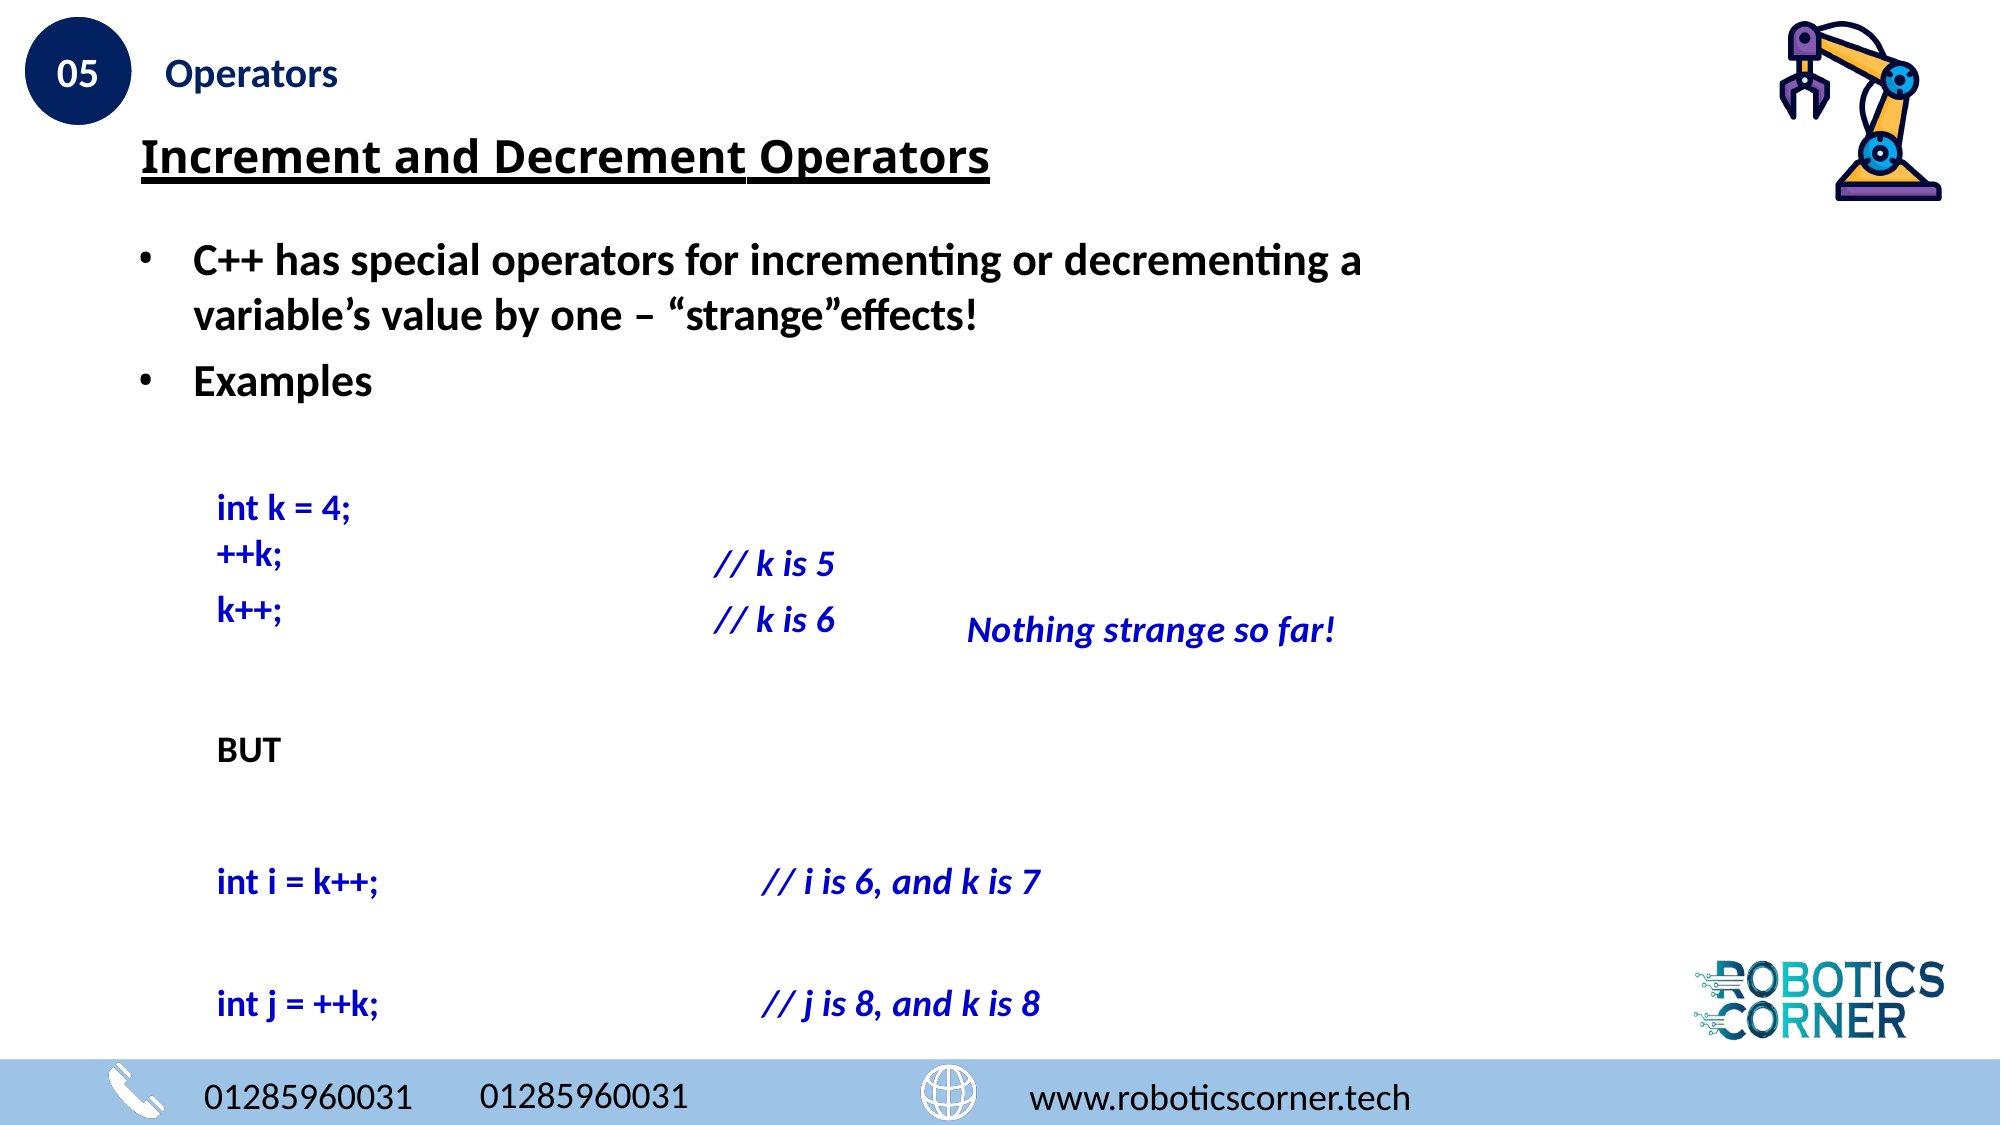

05
Operators
# Increment and Decrement Operators
C++ has special operators for incrementing or decrementing a
variable’s value by one – “strange”effects!
Examples
int k = 4;
++k;
k++;
// k is 5
// k is 6
Nothing strange so far!
BUT
int i = k++;
// i is 6, and k is 7
int j = ++k;
// j is 8, and k is 8
01285960031
01285960031
www.roboticscorner.tech